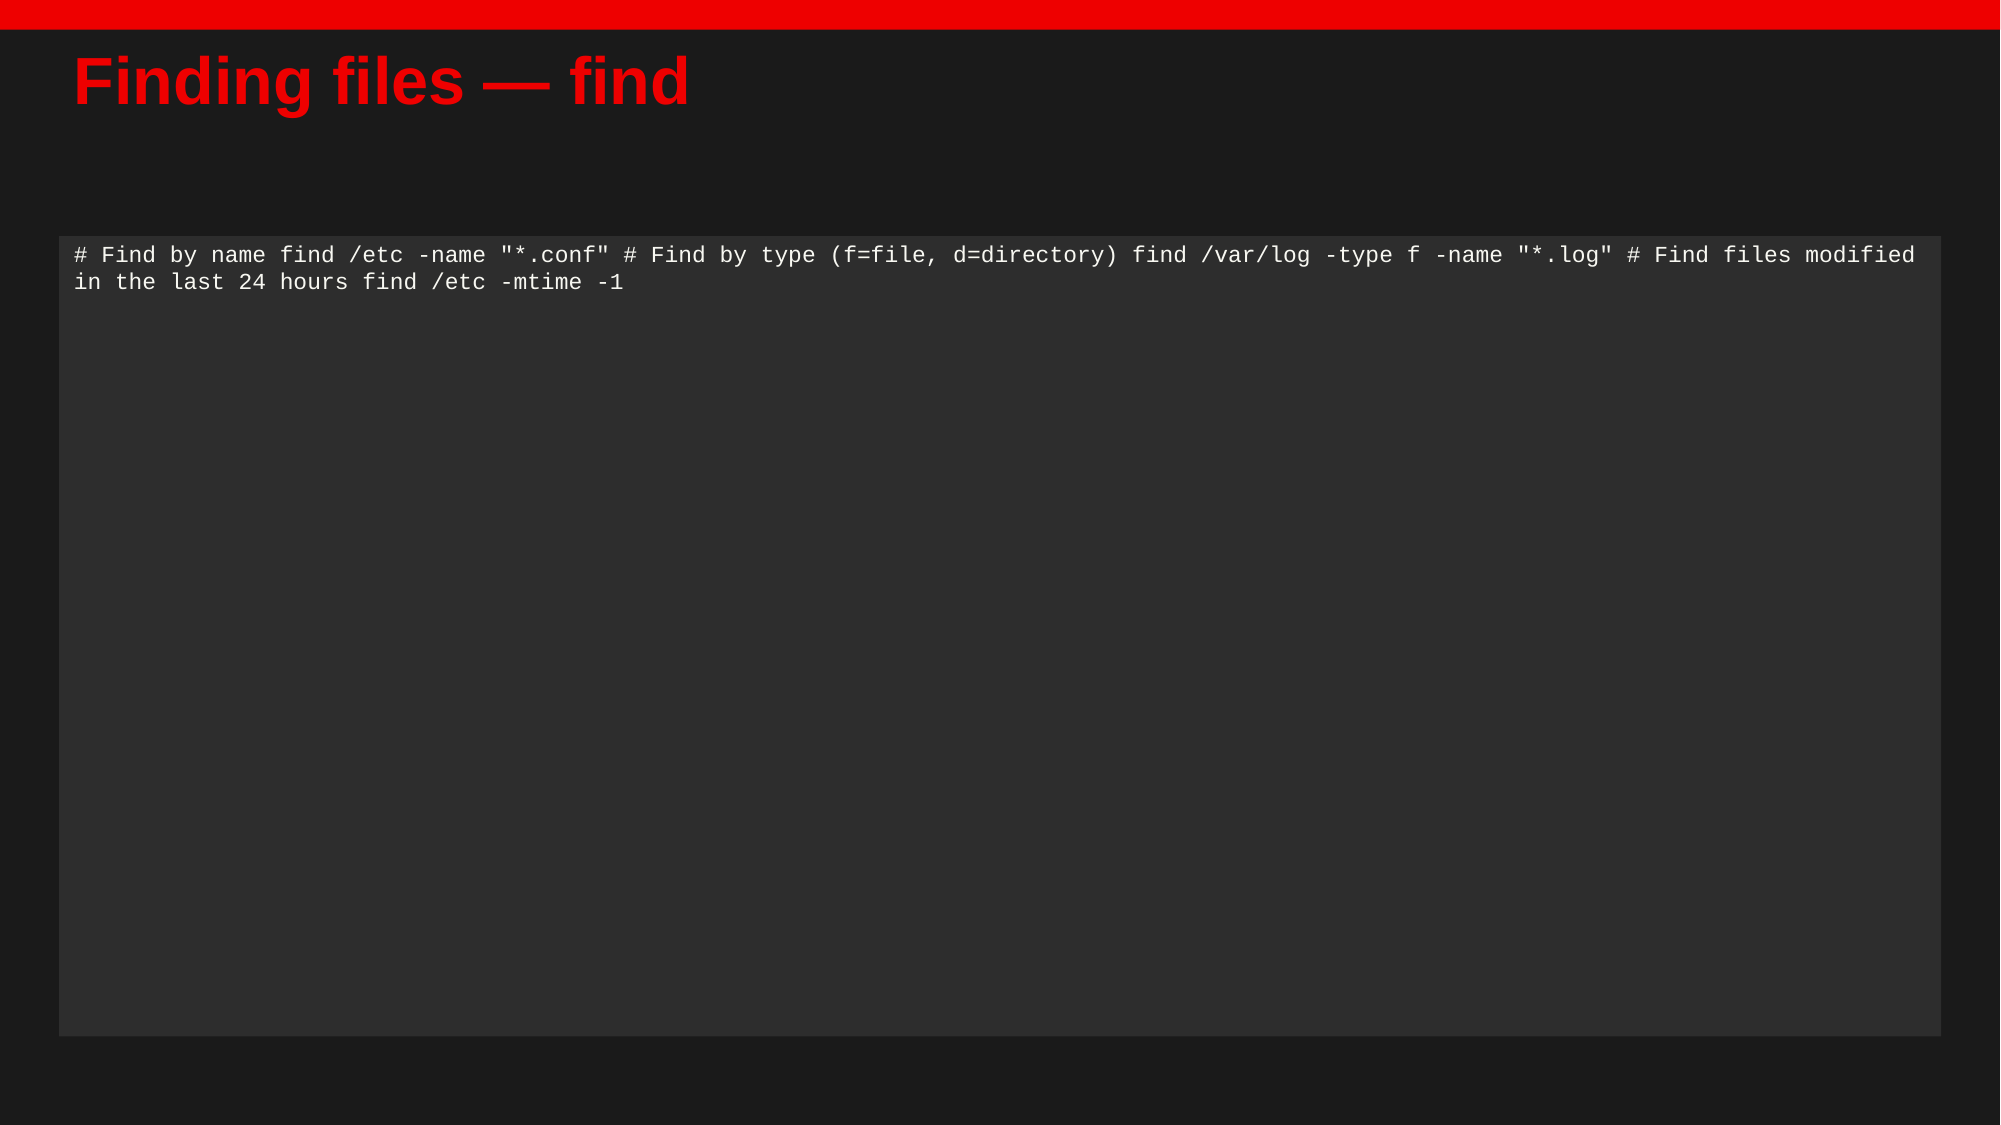

Finding files — find
# Find by name find /etc -name "*.conf" # Find by type (f=file, d=directory) find /var/log -type f -name "*.log" # Find files modified in the last 24 hours find /etc -mtime -1